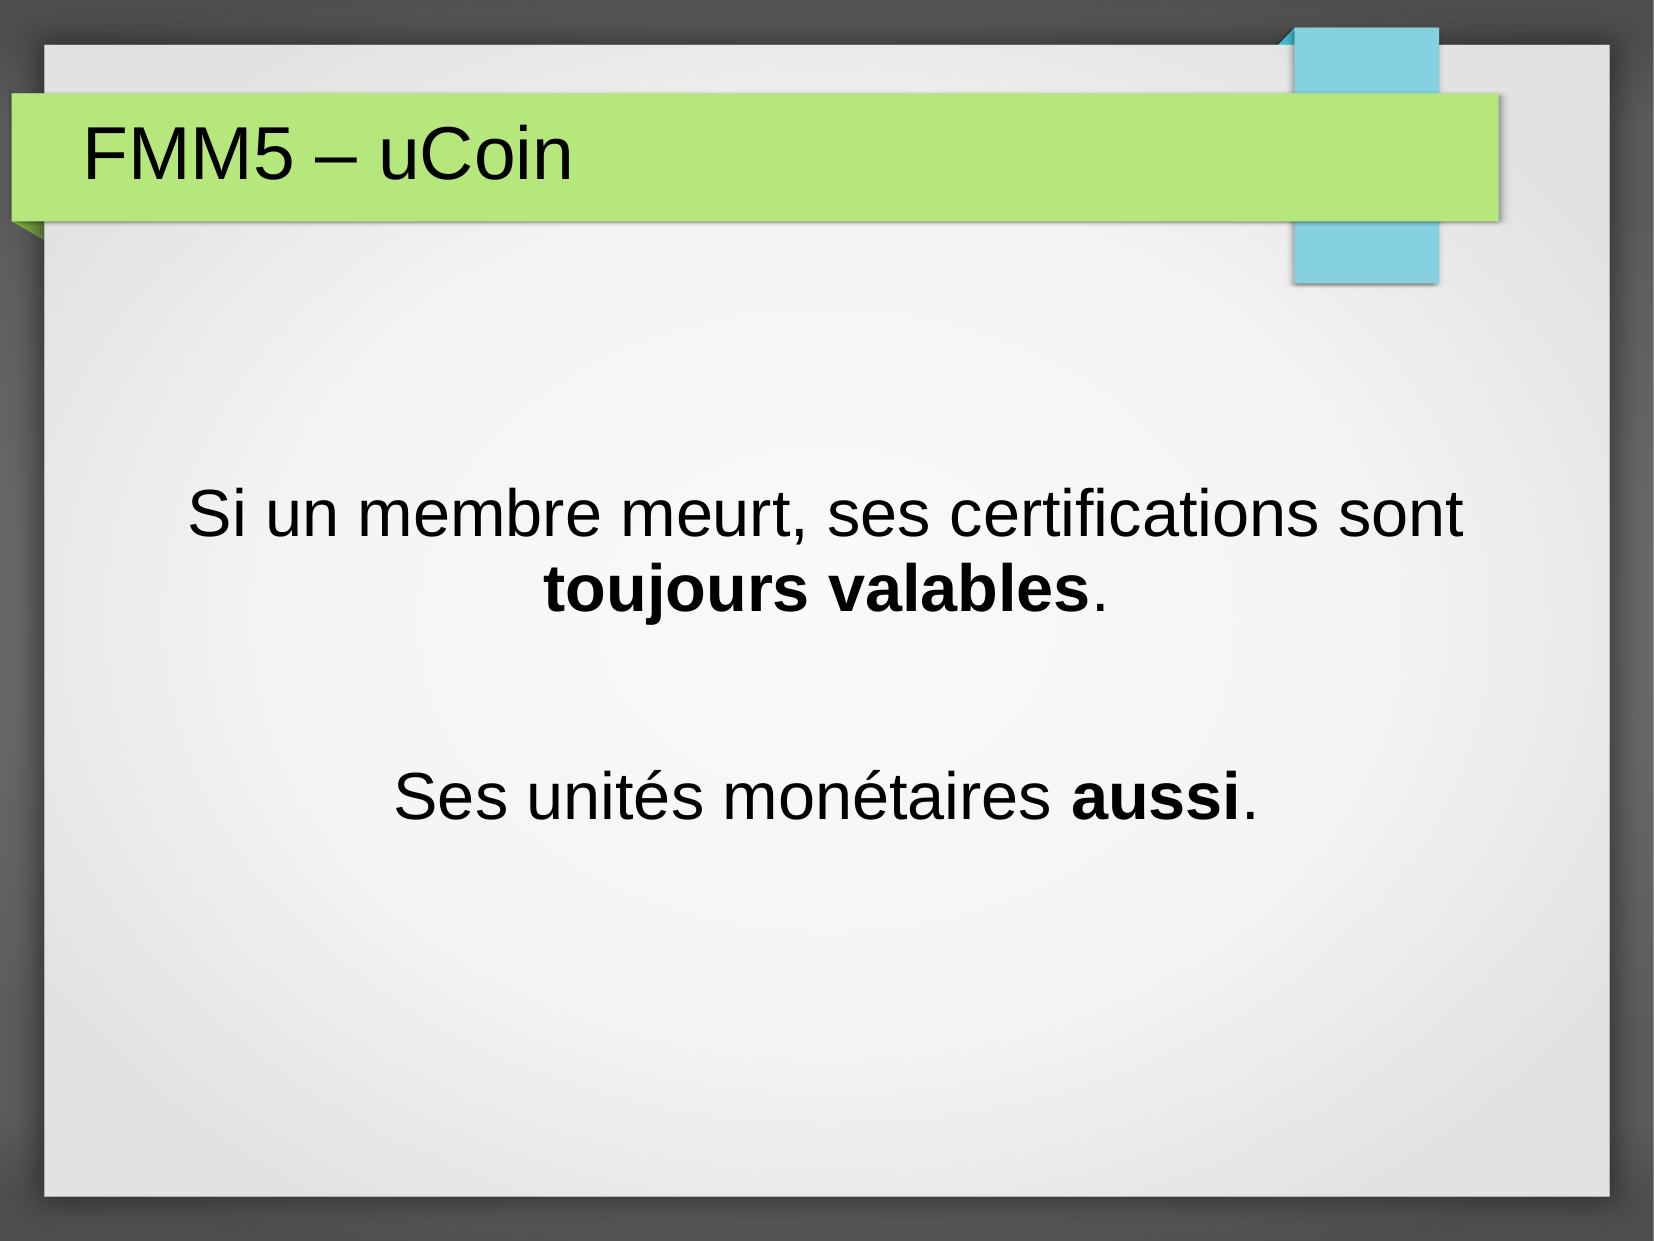

# FMM5 – uCoin
Si un membre meurt, ses certifications sont toujours valables.
Ses unités monétaires aussi.